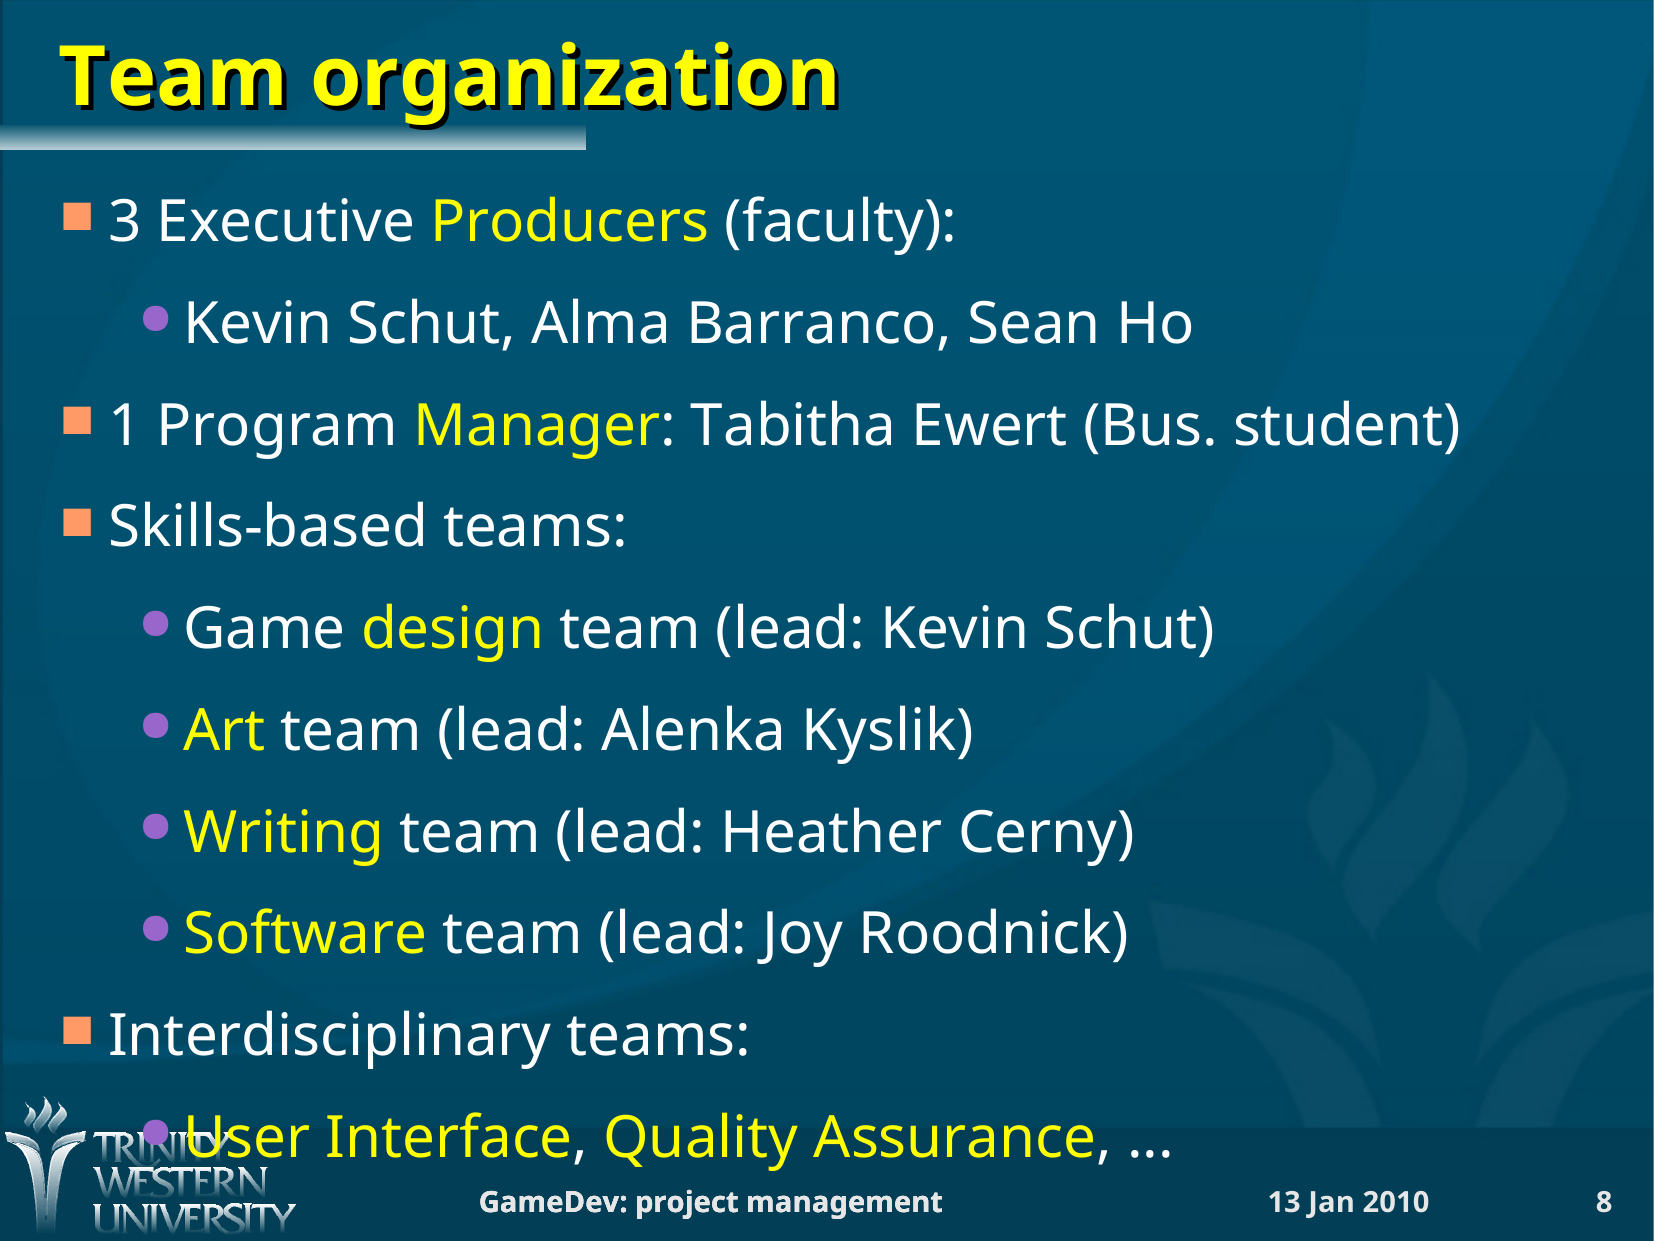

# Team organization
3 Executive Producers (faculty):
Kevin Schut, Alma Barranco, Sean Ho
1 Program Manager: Tabitha Ewert (Bus. student)
Skills-based teams:
Game design team (lead: Kevin Schut)
Art team (lead: Alenka Kyslik)
Writing team (lead: Heather Cerny)
Software team (lead: Joy Roodnick)
Interdisciplinary teams:
User Interface, Quality Assurance, ...
GameDev: project management
13 Jan 2010
8